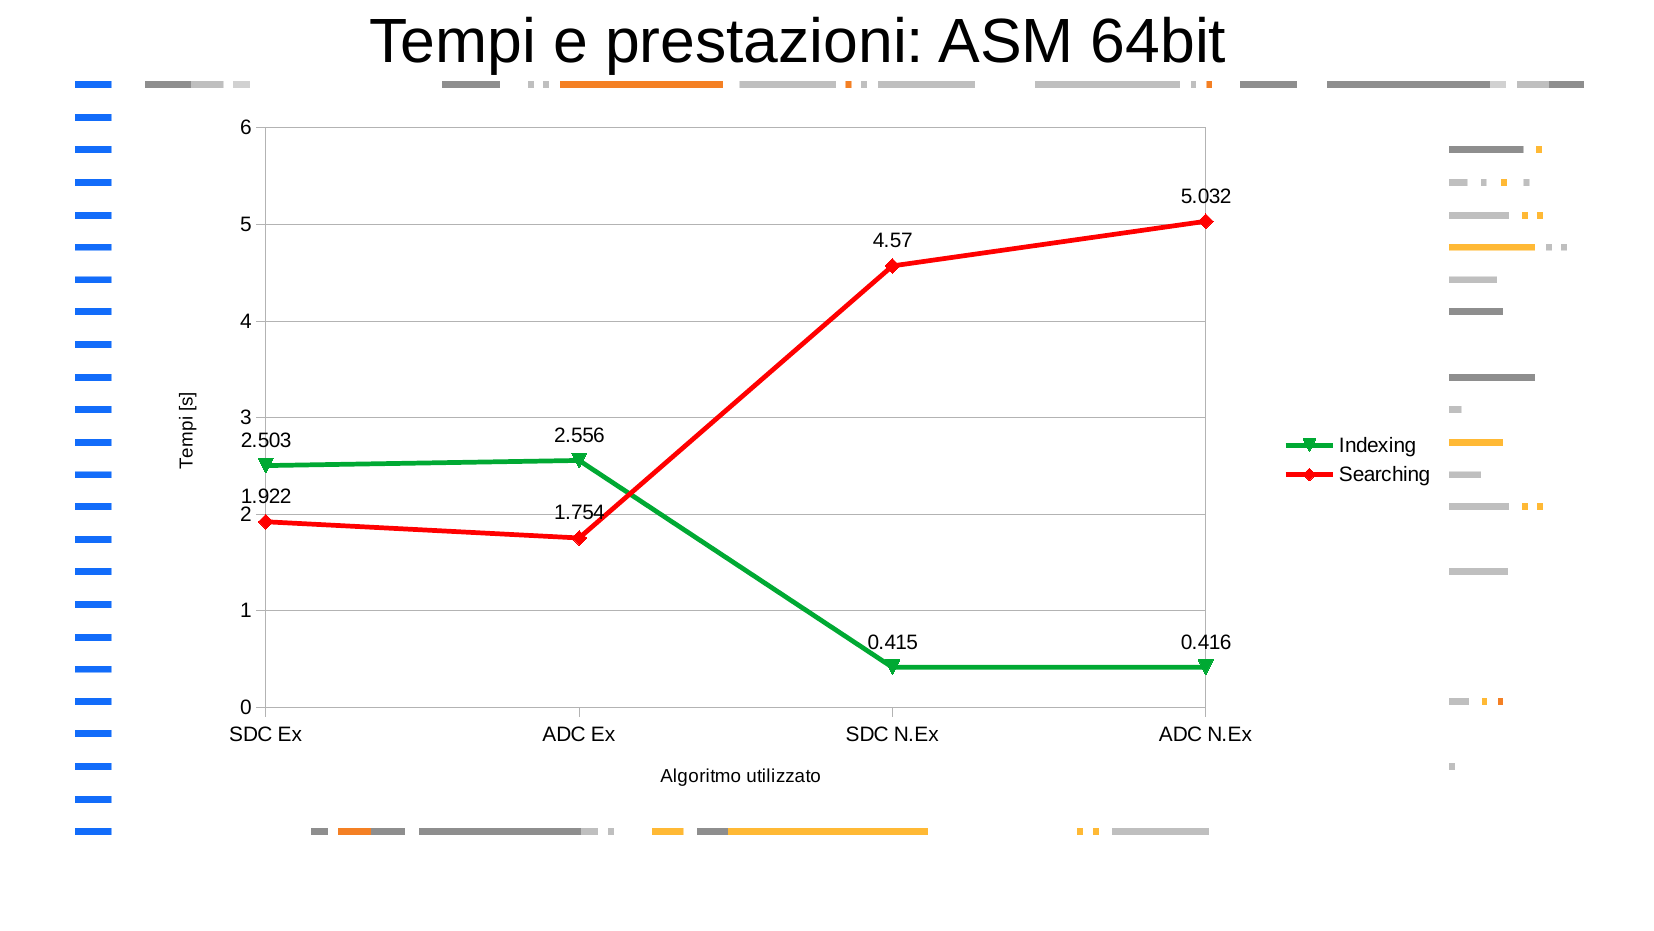

# Tempi e prestazioni: ASM 64bit
### Chart
| Category | Indexing | Searching |
|---|---|---|
| SDC Ex | 2.503 | 1.922 |
| ADC Ex | 2.556 | 1.754 |
| SDC N.Ex | 0.415 | 4.57 |
| ADC N.Ex | 0.416 | 5.032 |